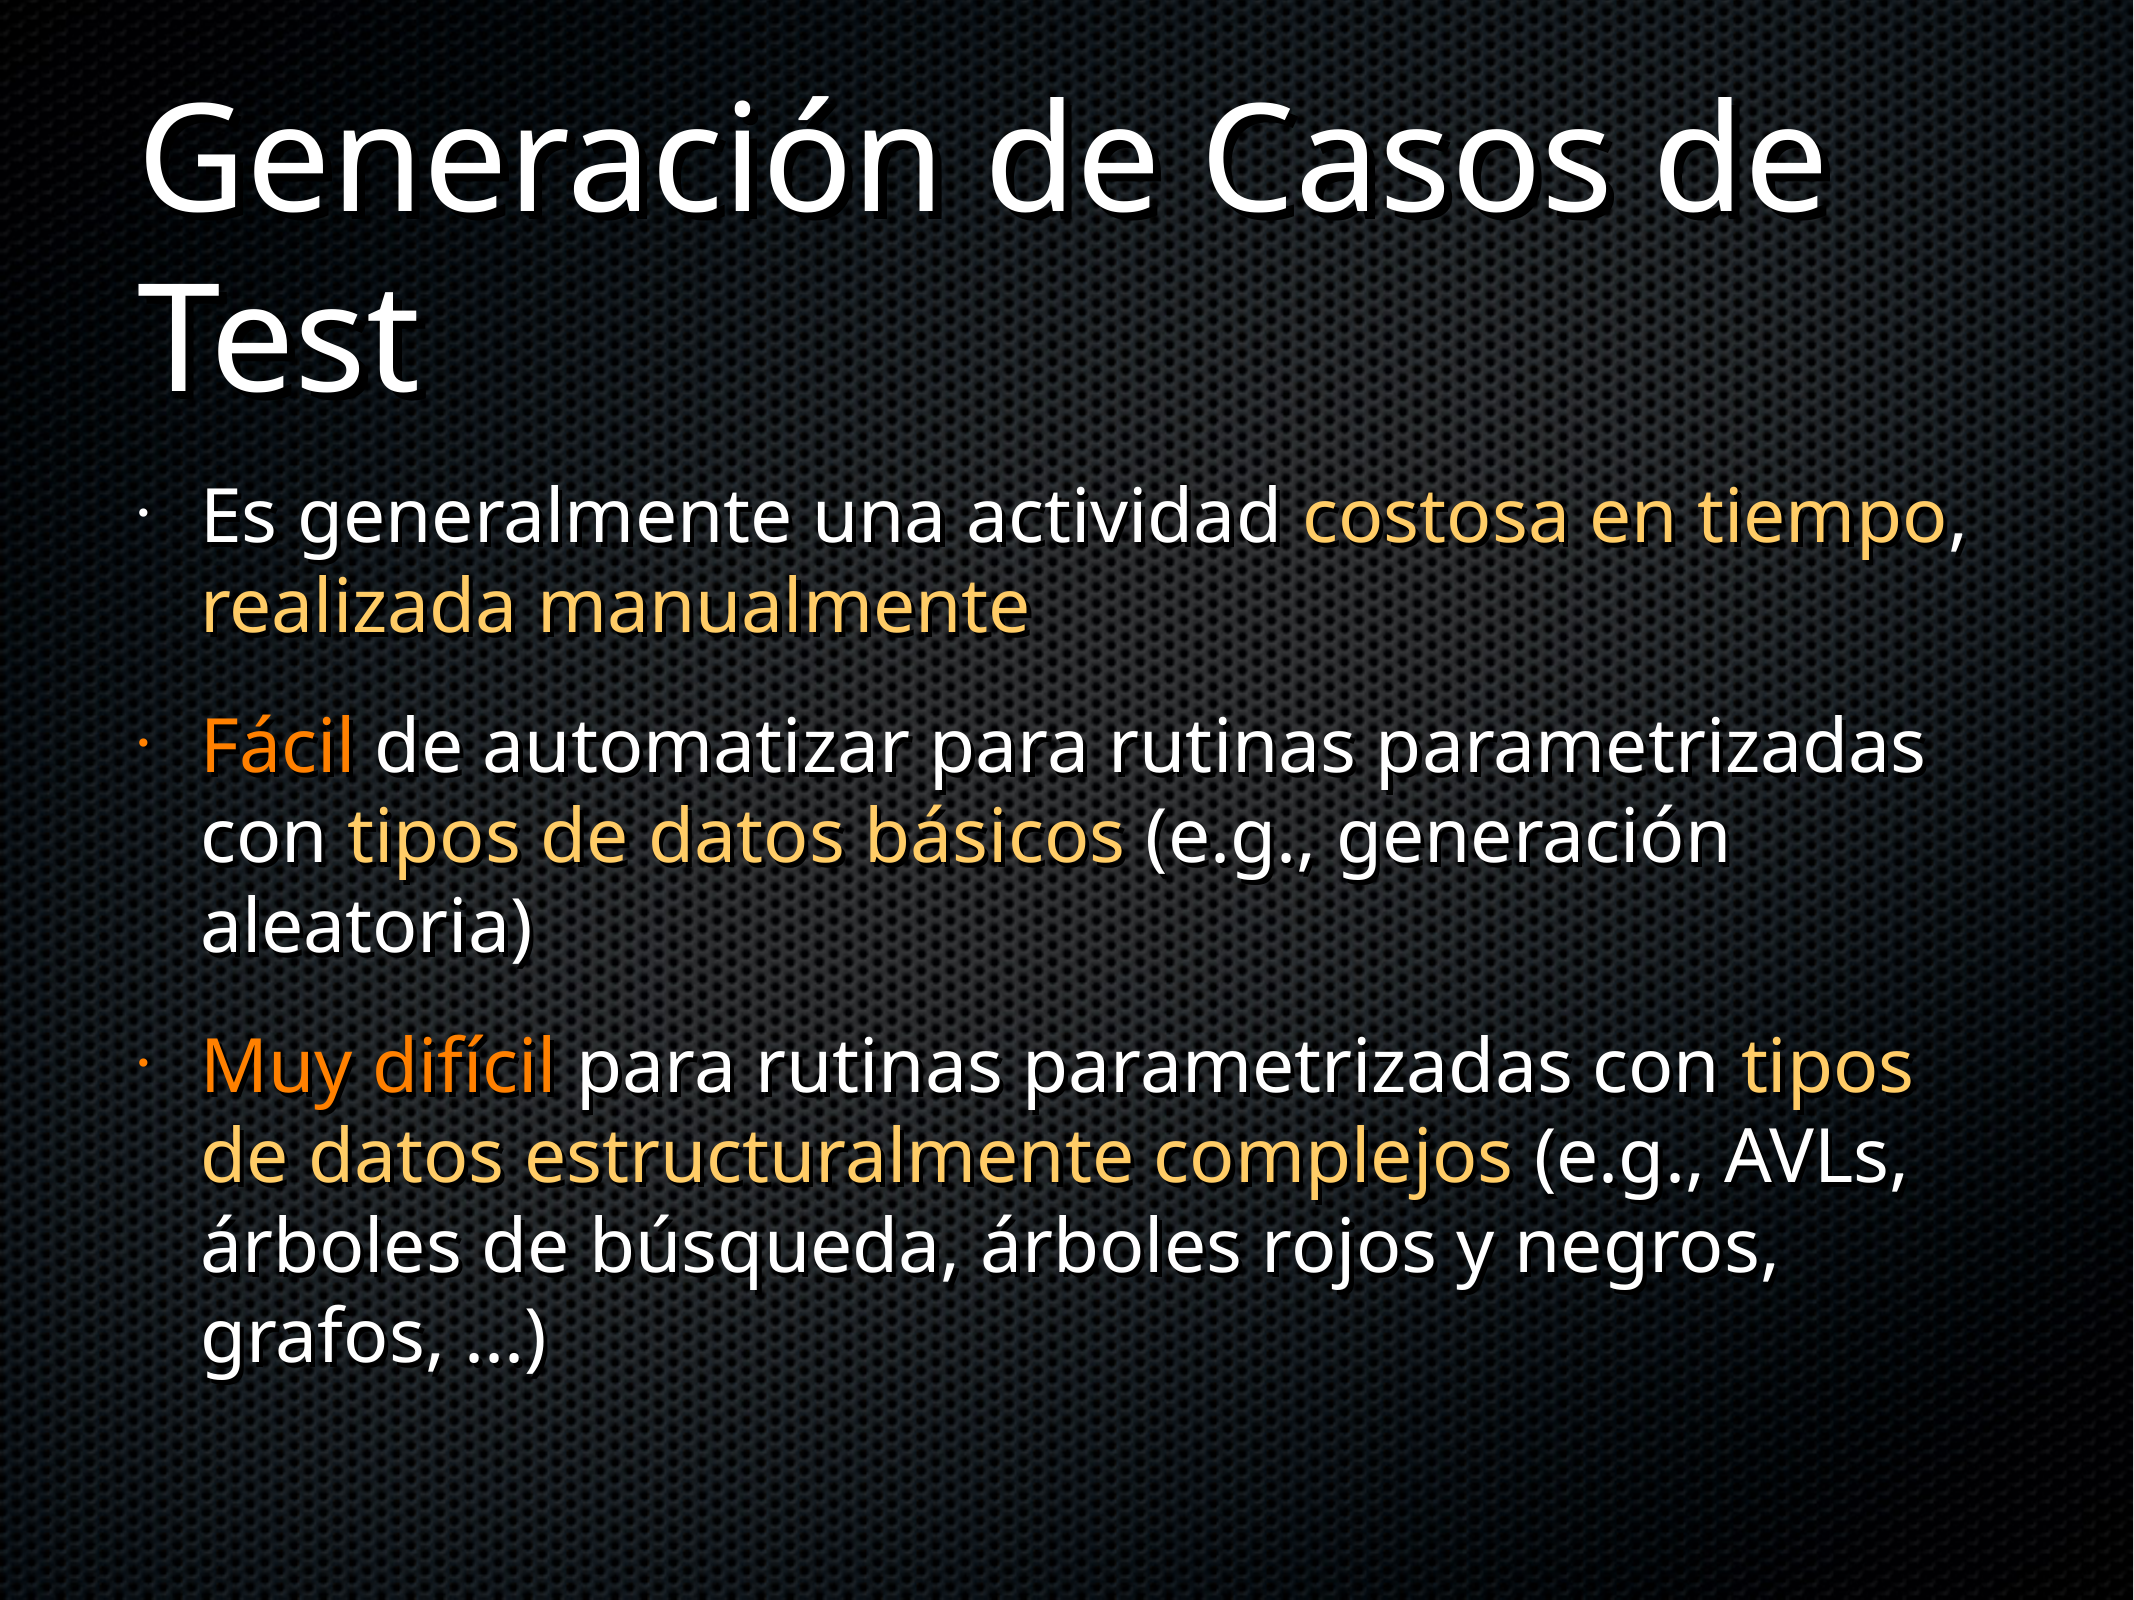

# Generación de Casos de Test
Es generalmente una actividad costosa en tiempo, realizada manualmente
Fácil de automatizar para rutinas parametrizadas con tipos de datos básicos (e.g., generación aleatoria)
Muy difícil para rutinas parametrizadas con tipos de datos estructuralmente complejos (e.g., AVLs, árboles de búsqueda, árboles rojos y negros, grafos, ...)